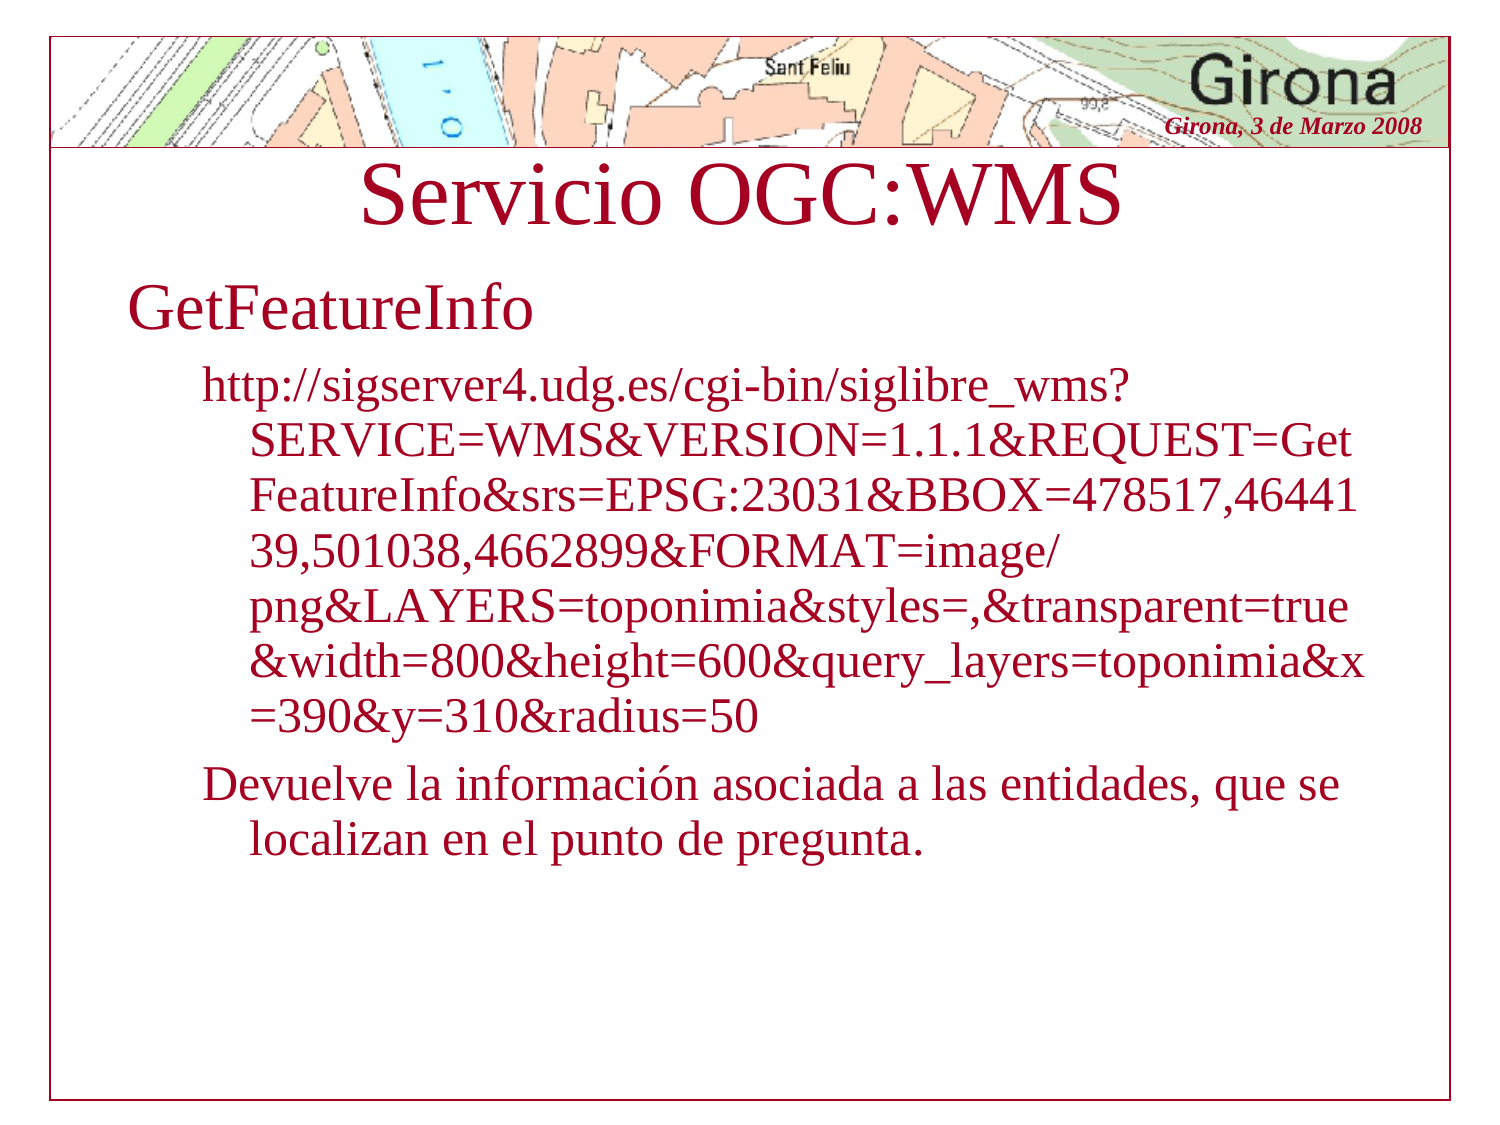

# Servicio OGC:WMS
GetFeatureInfo
http://sigserver4.udg.es/cgi-bin/siglibre_wms?SERVICE=WMS&VERSION=1.1.1&REQUEST=GetFeatureInfo&srs=EPSG:23031&BBOX=478517,4644139,501038,4662899&FORMAT=image/png&LAYERS=toponimia&styles=,&transparent=true&width=800&height=600&query_layers=toponimia&x=390&y=310&radius=50
Devuelve la información asociada a las entidades, que se localizan en el punto de pregunta.